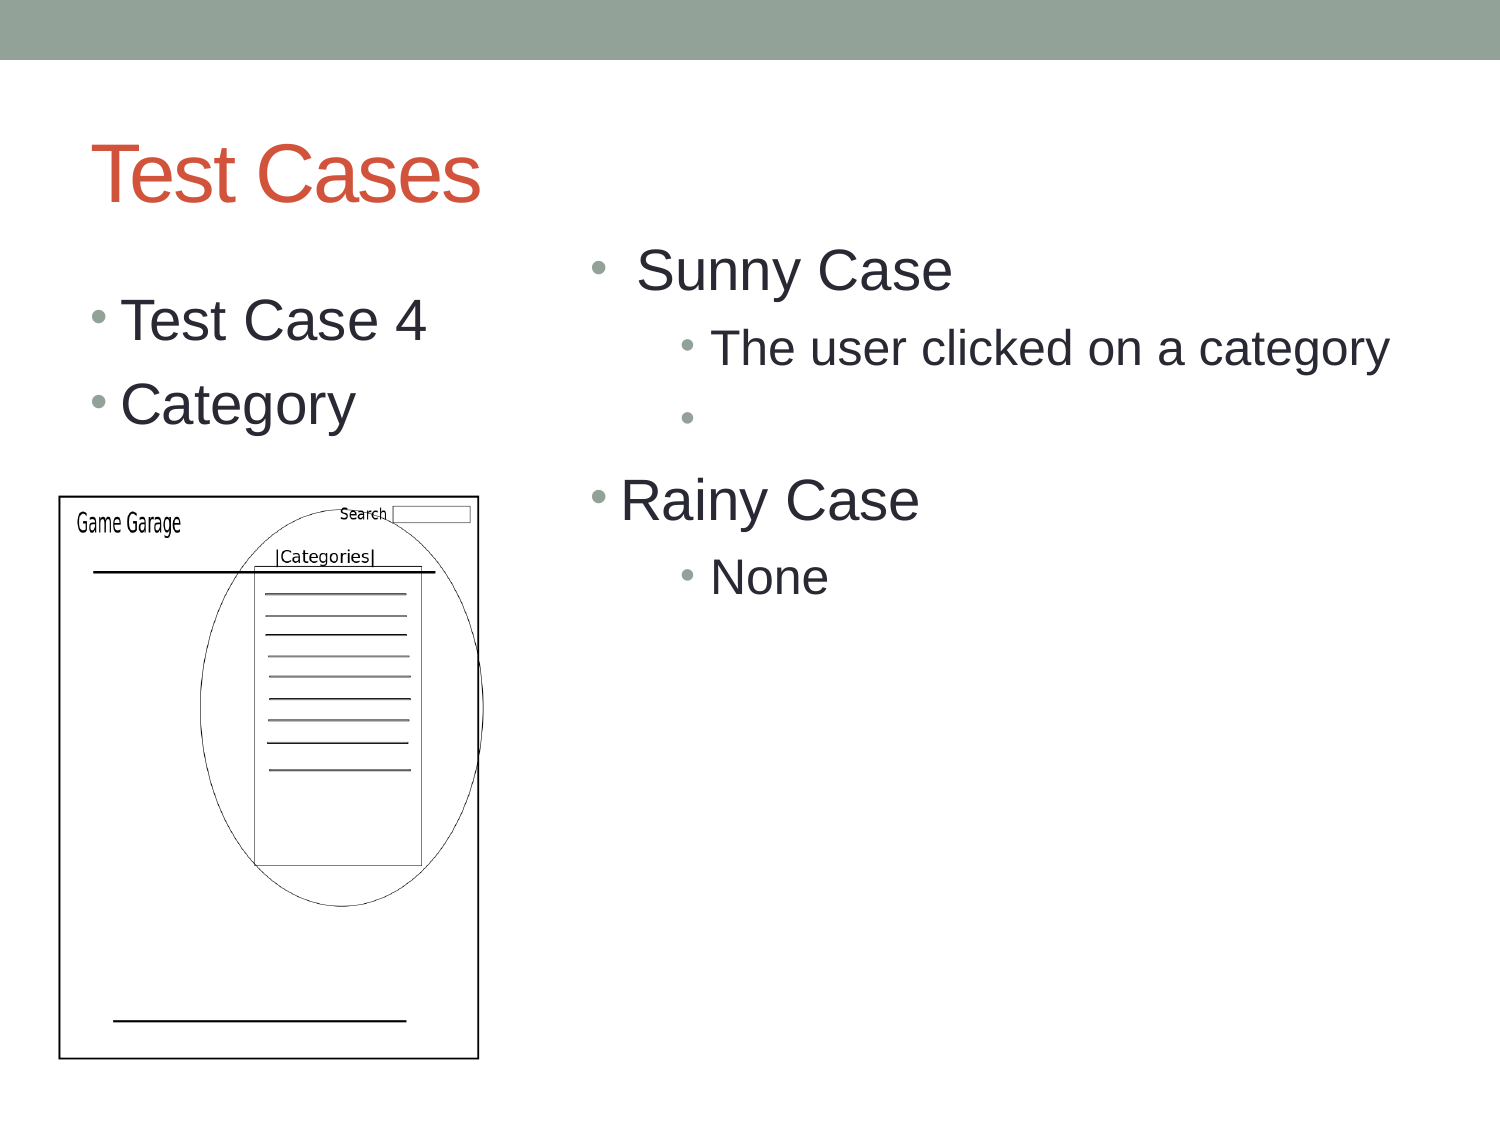

# Test Cases
 Sunny Case
The user clicked on a category
Rainy Case
None
Test Case 4
Category